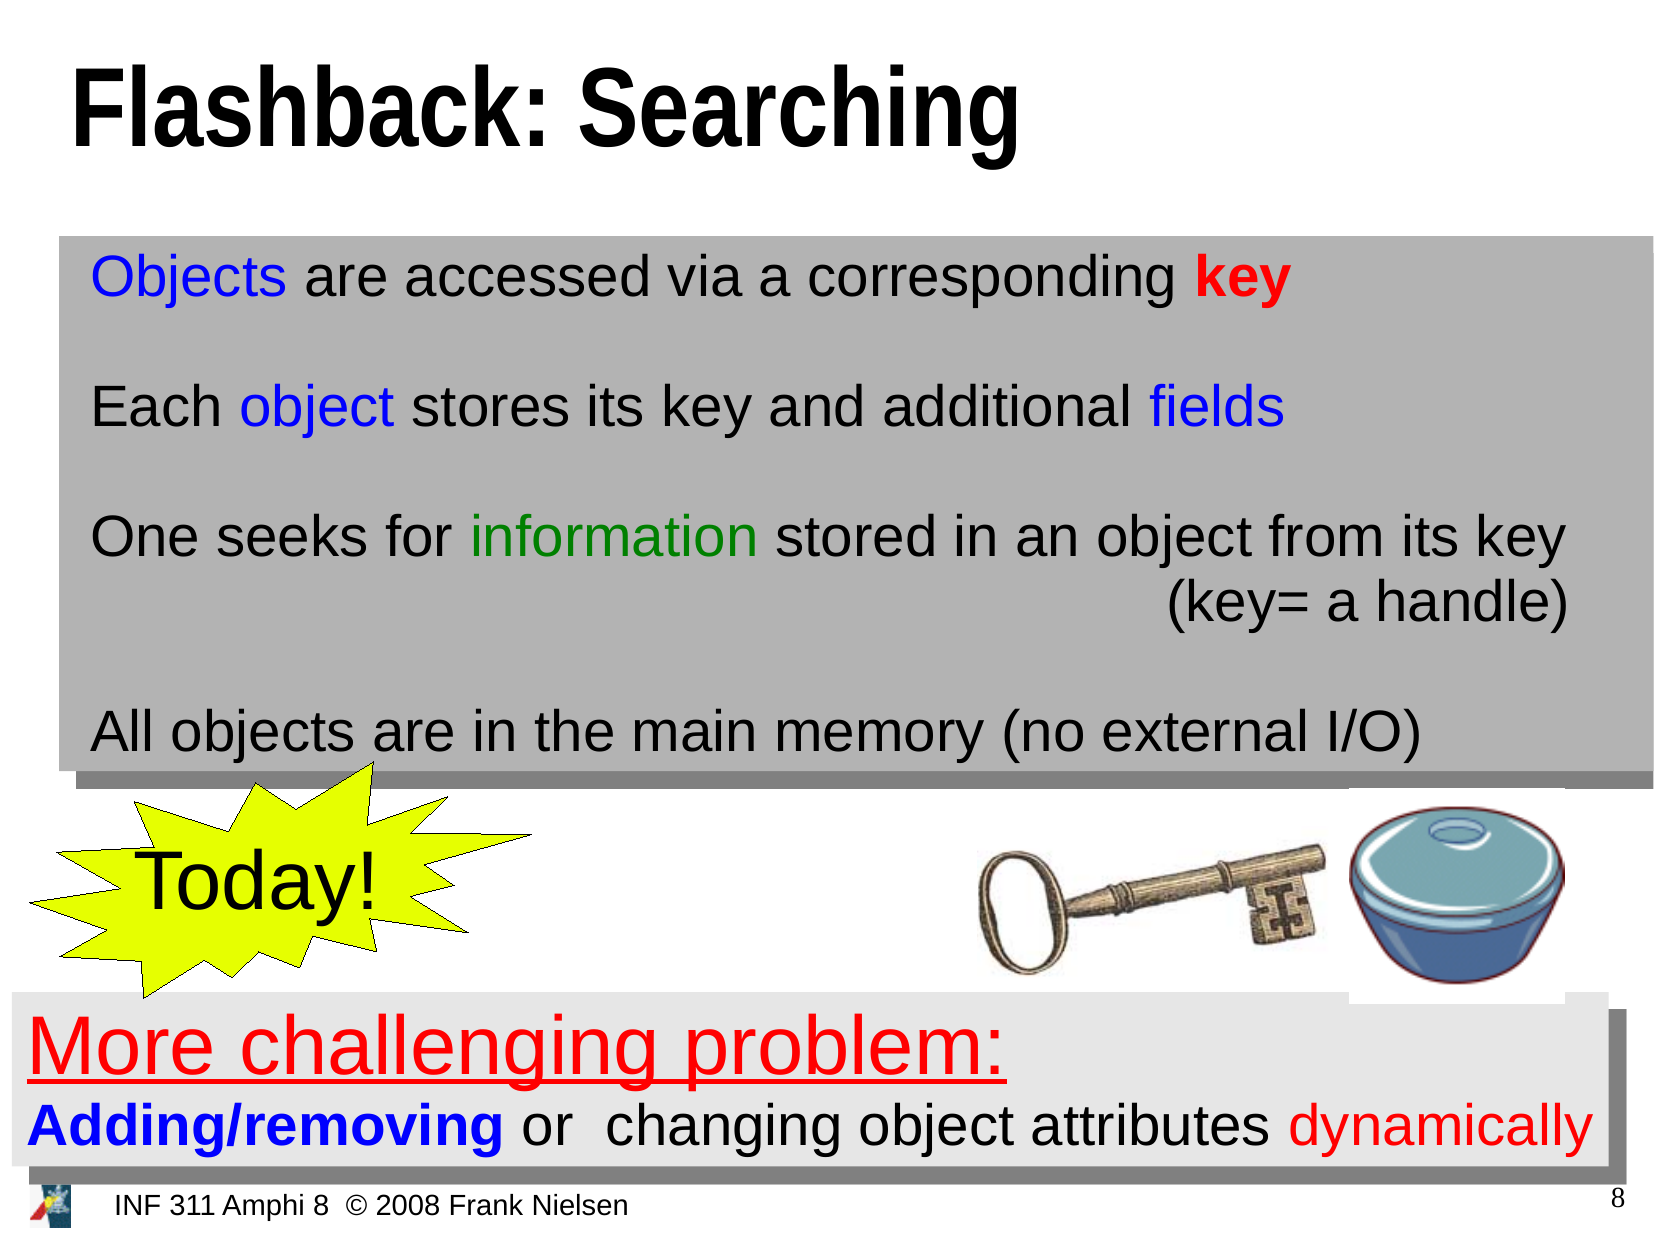

Flashback: Searching
 Objects are accessed via a corresponding key
 Each object stores its key and additional fields
 One seeks for information stored in an object from its key
										(key= a handle)
 All objects are in the main memory (no external I/O)
Today!
More challenging problem:
Adding/removing or changing object attributes dynamically